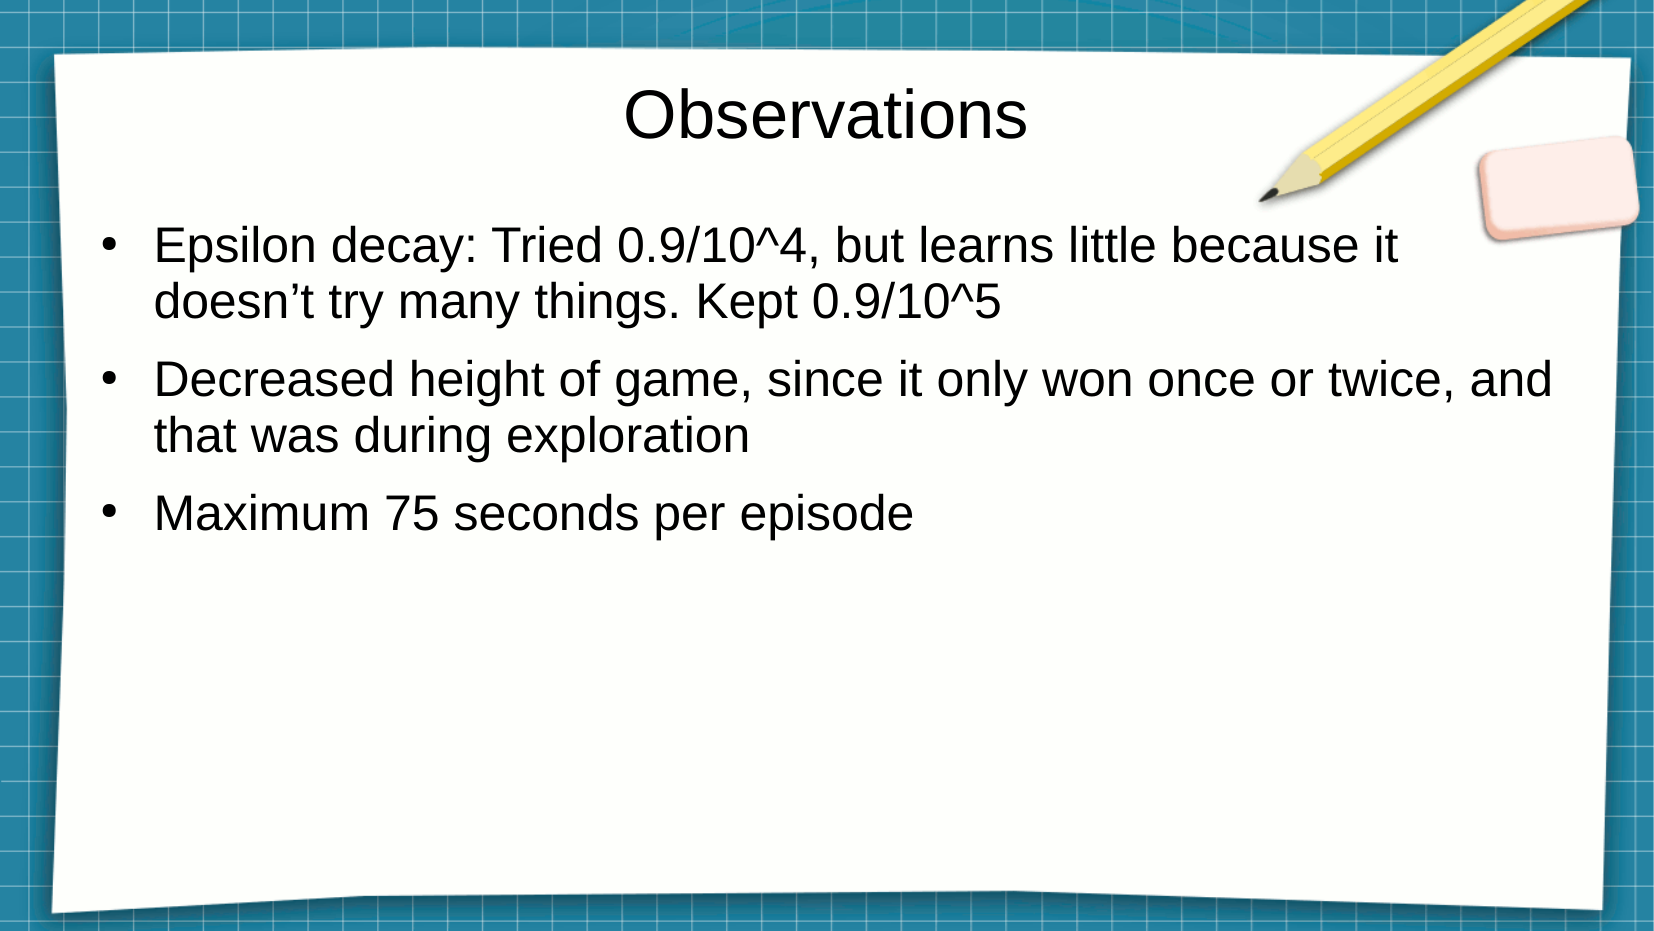

# Observations
Epsilon decay: Tried 0.9/10^4, but learns little because it doesn’t try many things. Kept 0.9/10^5
Decreased height of game, since it only won once or twice, and that was during exploration
Maximum 75 seconds per episode